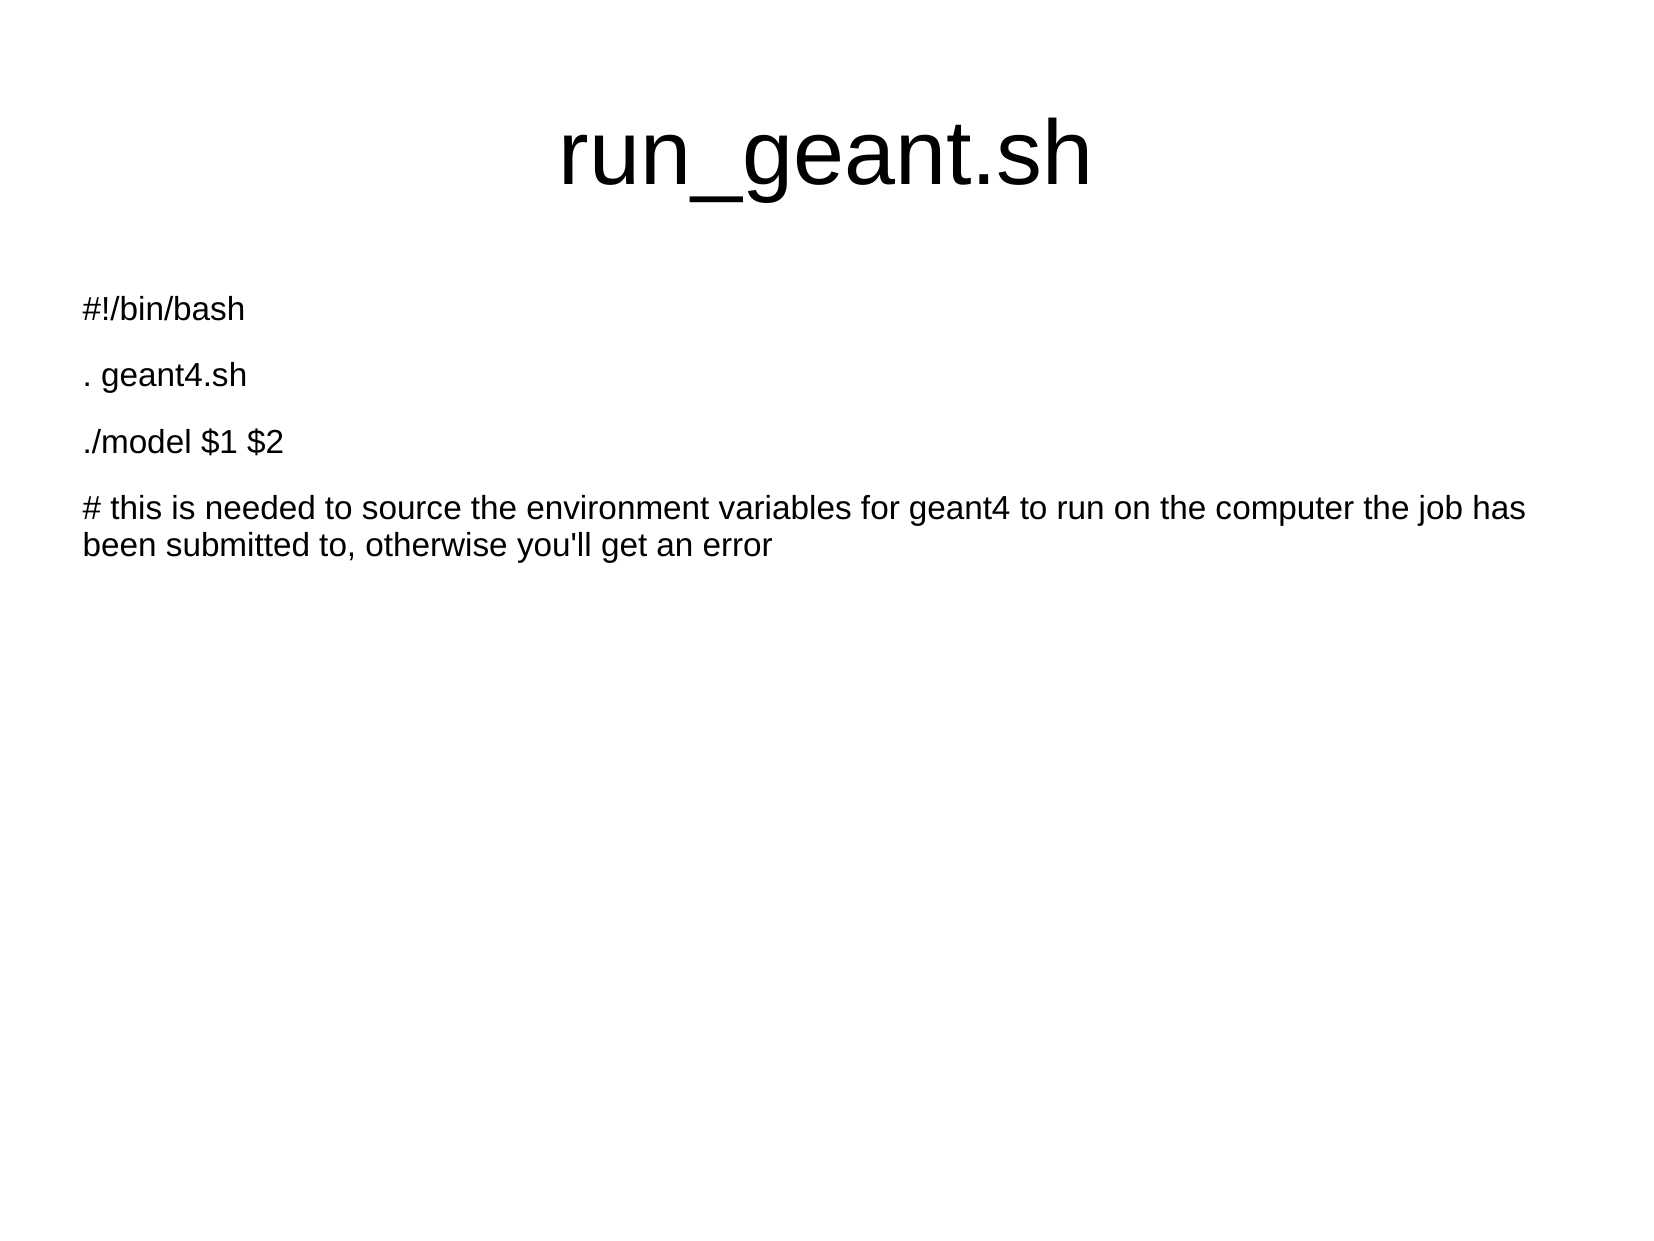

# run_geant.sh
#!/bin/bash
. geant4.sh
./model $1 $2
# this is needed to source the environment variables for geant4 to run on the computer the job has been submitted to, otherwise you'll get an error